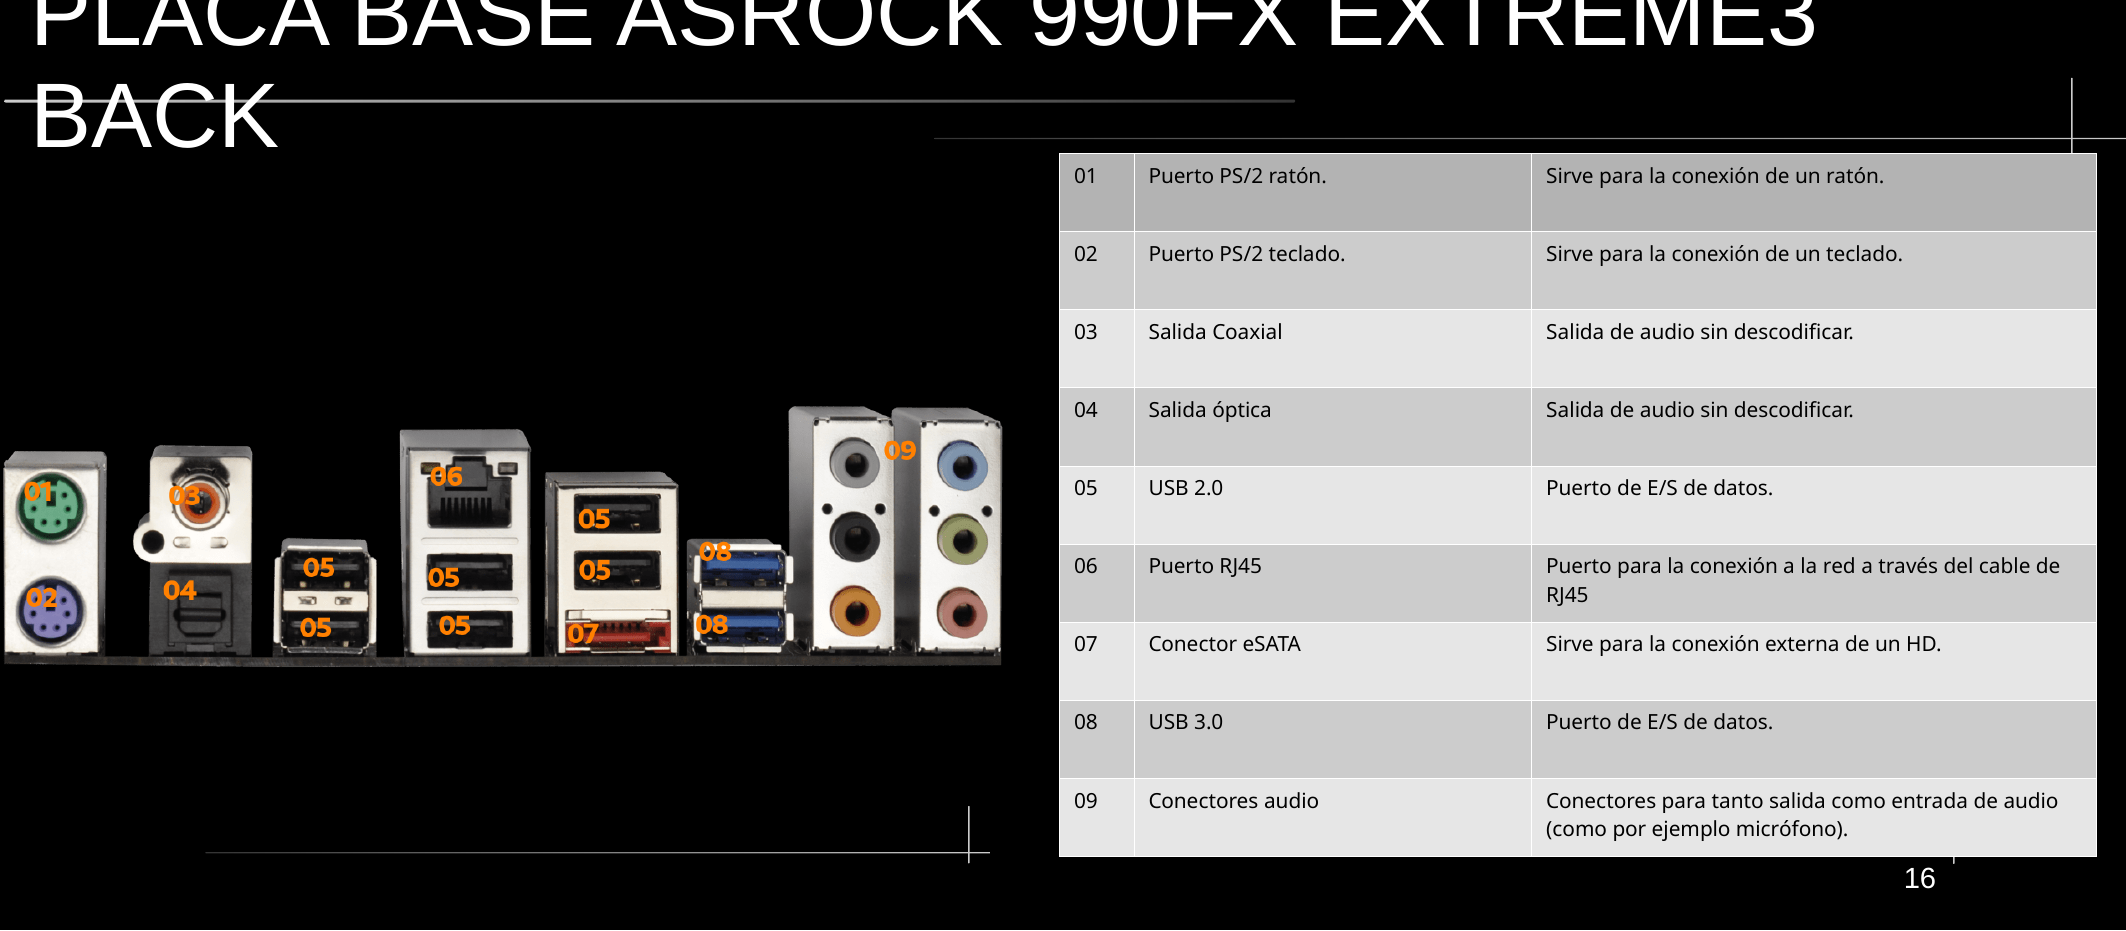

# PLACA BASE ASROCK 990FX EXTREME3 BACK
| 01 | Puerto PS/2 ratón. | Sirve para la conexión de un ratón. |
| --- | --- | --- |
| 02 | Puerto PS/2 teclado. | Sirve para la conexión de un teclado. |
| 03 | Salida Coaxial | Salida de audio sin descodificar. |
| 04 | Salida óptica | Salida de audio sin descodificar. |
| 05 | USB 2.0 | Puerto de E/S de datos. |
| 06 | Puerto RJ45 | Puerto para la conexión a la red a través del cable de RJ45 |
| 07 | Conector eSATA | Sirve para la conexión externa de un HD. |
| 08 | USB 3.0 | Puerto de E/S de datos. |
| 09 | Conectores audio | Conectores para tanto salida como entrada de audio (como por ejemplo micrófono). |
16